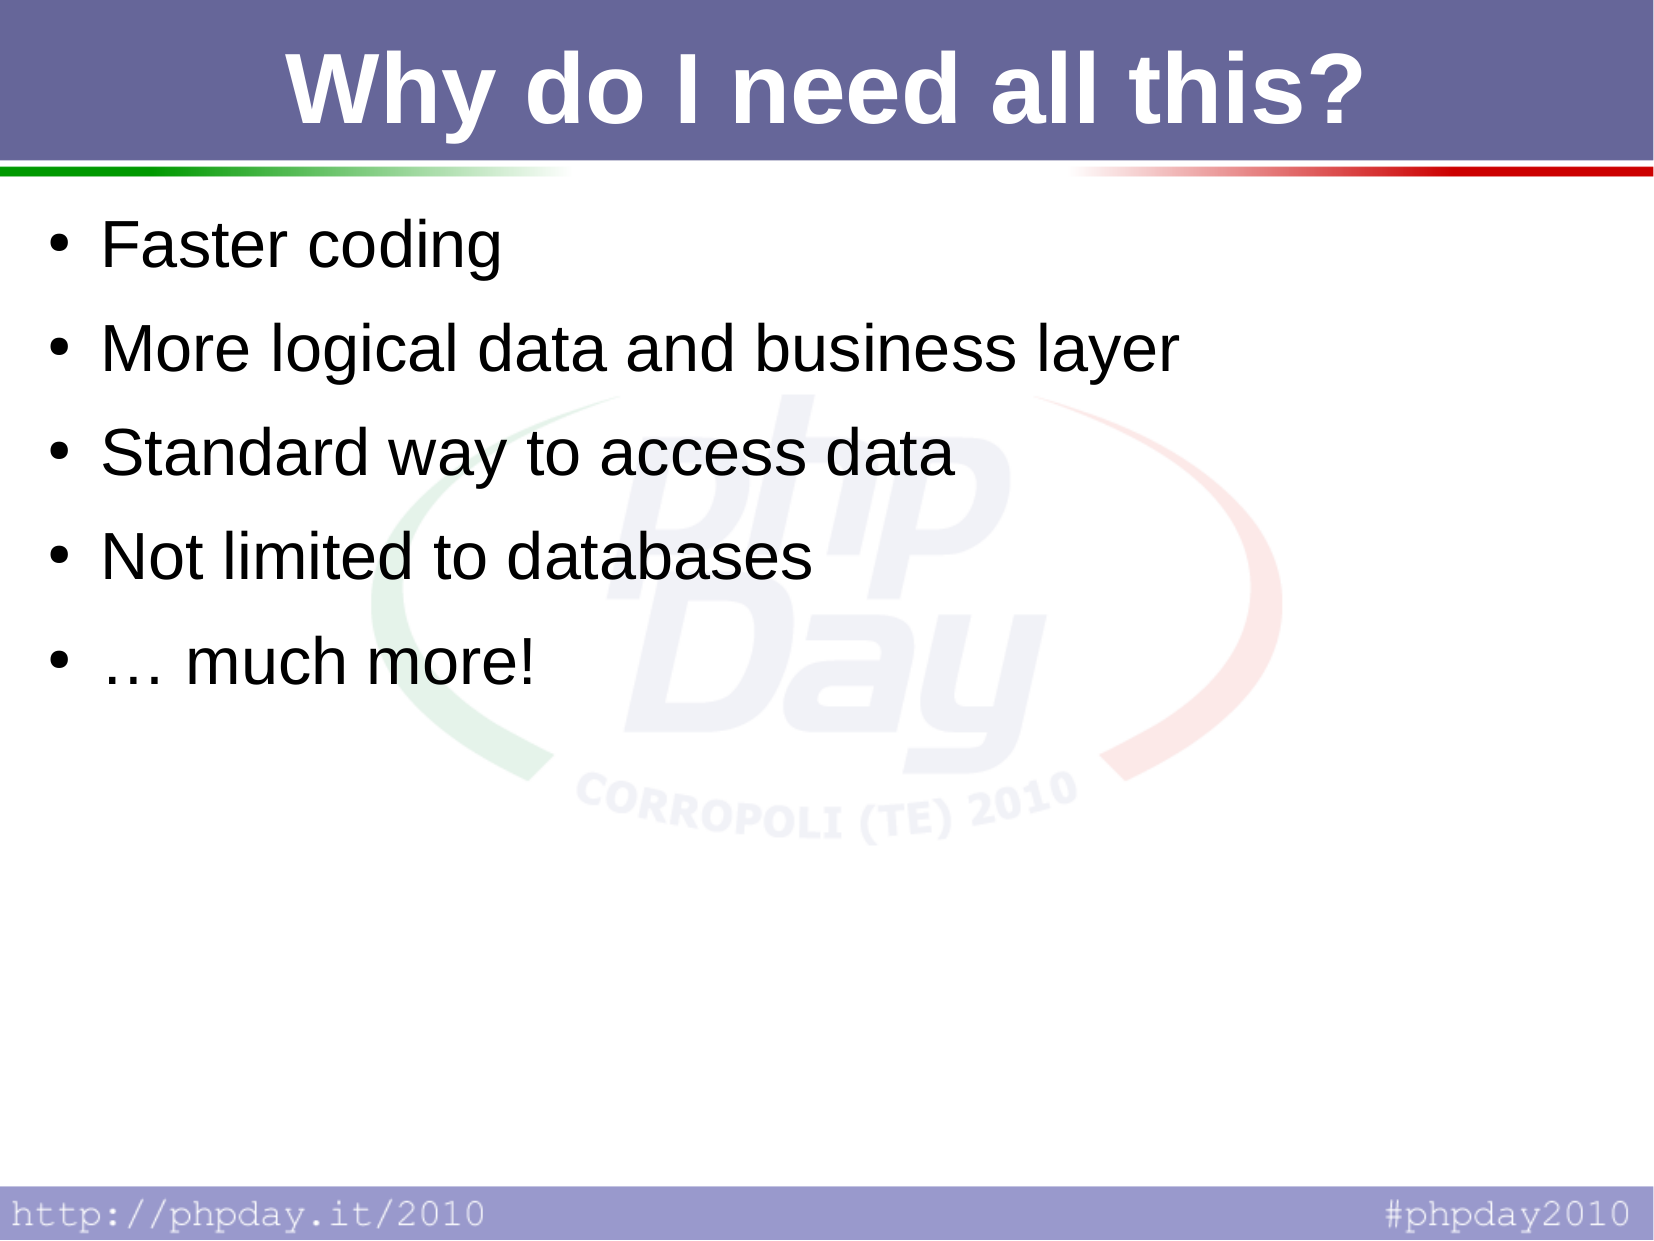

# Why do I need all this?
Faster coding
More logical data and business layer
Standard way to access data
Not limited to databases
… much more!